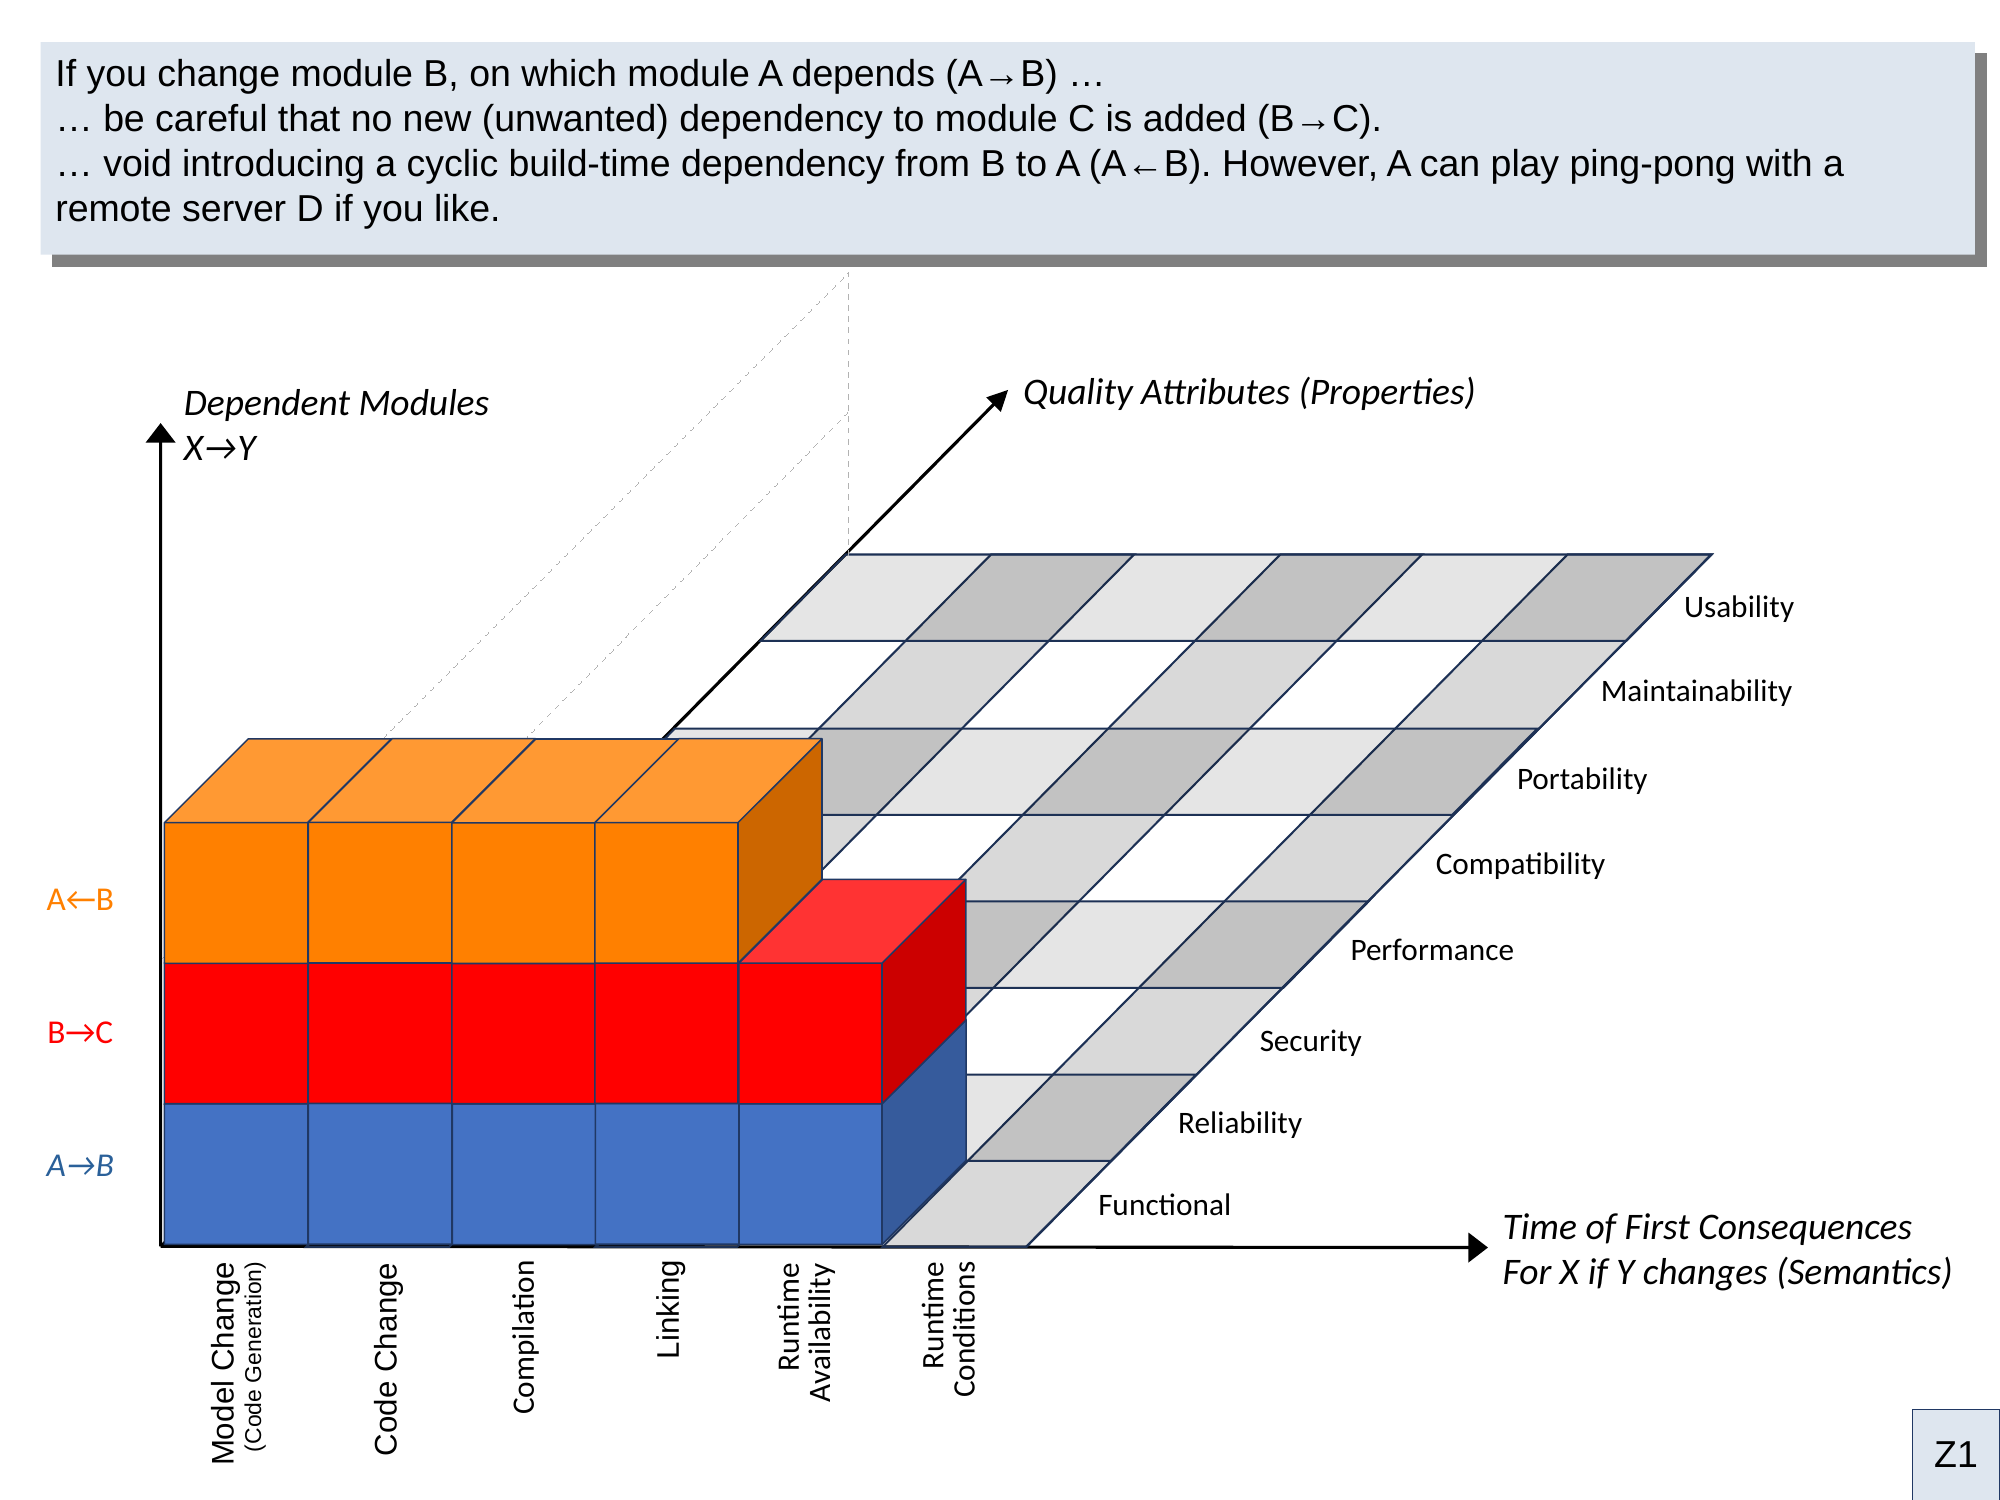

If you change module B, on which module A depends (A→B) …
… be careful that no new (unwanted) dependency to module C is added (B→C).
… void introducing a cyclic build-time dependency from B to A (A←B). However, A can play ping-pong with a remote server D if you like.
 Dependent Modules
 X→Y
Quality Attributes (Properties)
Usability
A←B
B→C
A→B
Maintainability
Portability
Compatibility
 Performance
Security
Reliability
Functional
Time of First Consequences
For X if Y changes (Semantics)
Runtime
Availability
Runtime
Conditions
Model Change
(Code Generation)
Linking
Code Change
Compilation
Z1